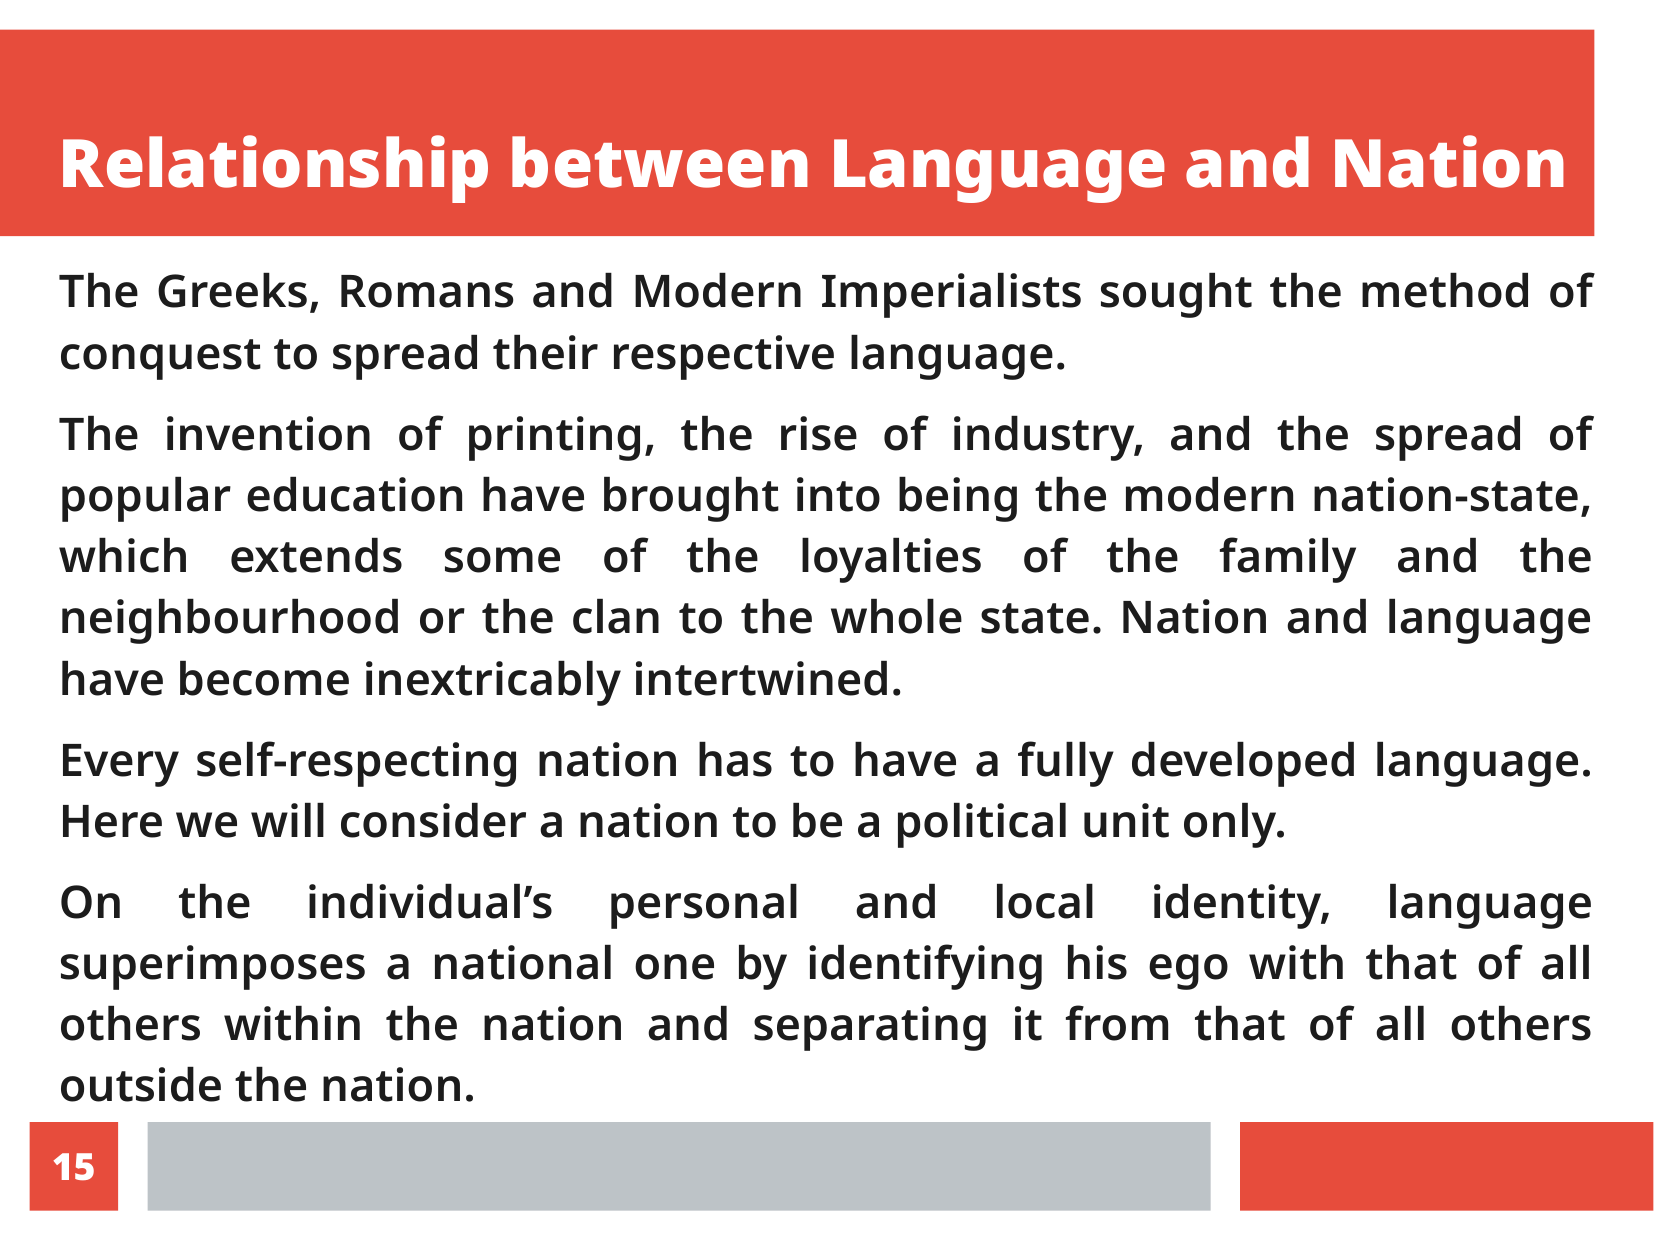

# Relationship between Language and Nation
The Greeks, Romans and Modern Imperialists sought the method of conquest to spread their respective language.
The invention of printing, the rise of industry, and the spread of popular education have brought into being the modern nation-state, which extends some of the loyalties of the family and the neighbourhood or the clan to the whole state. Nation and language have become inextricably intertwined.
Every self-respecting nation has to have a fully developed language. Here we will consider a nation to be a political unit only.
On the individual’s personal and local identity, language superimposes a national one by identifying his ego with that of all others within the nation and separating it from that of all others outside the nation.
15